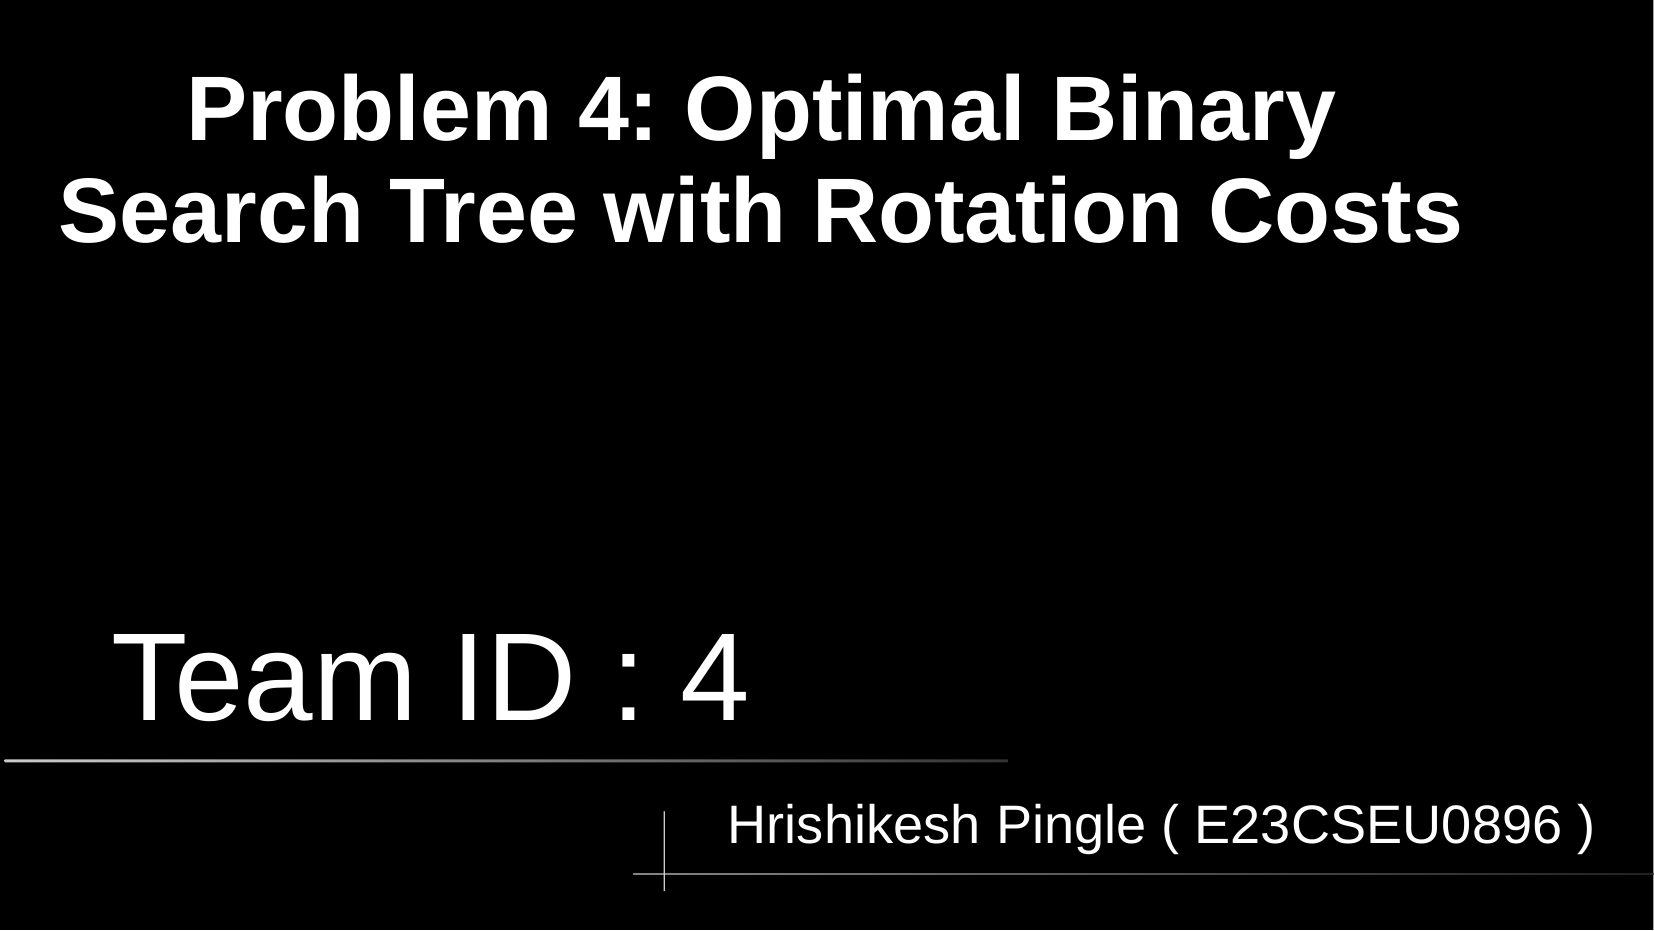

# Problem 4: Optimal Binary Search Tree with Rotation Costs
Team ID : 4
Hrishikesh Pingle ( E23CSEU0896 )